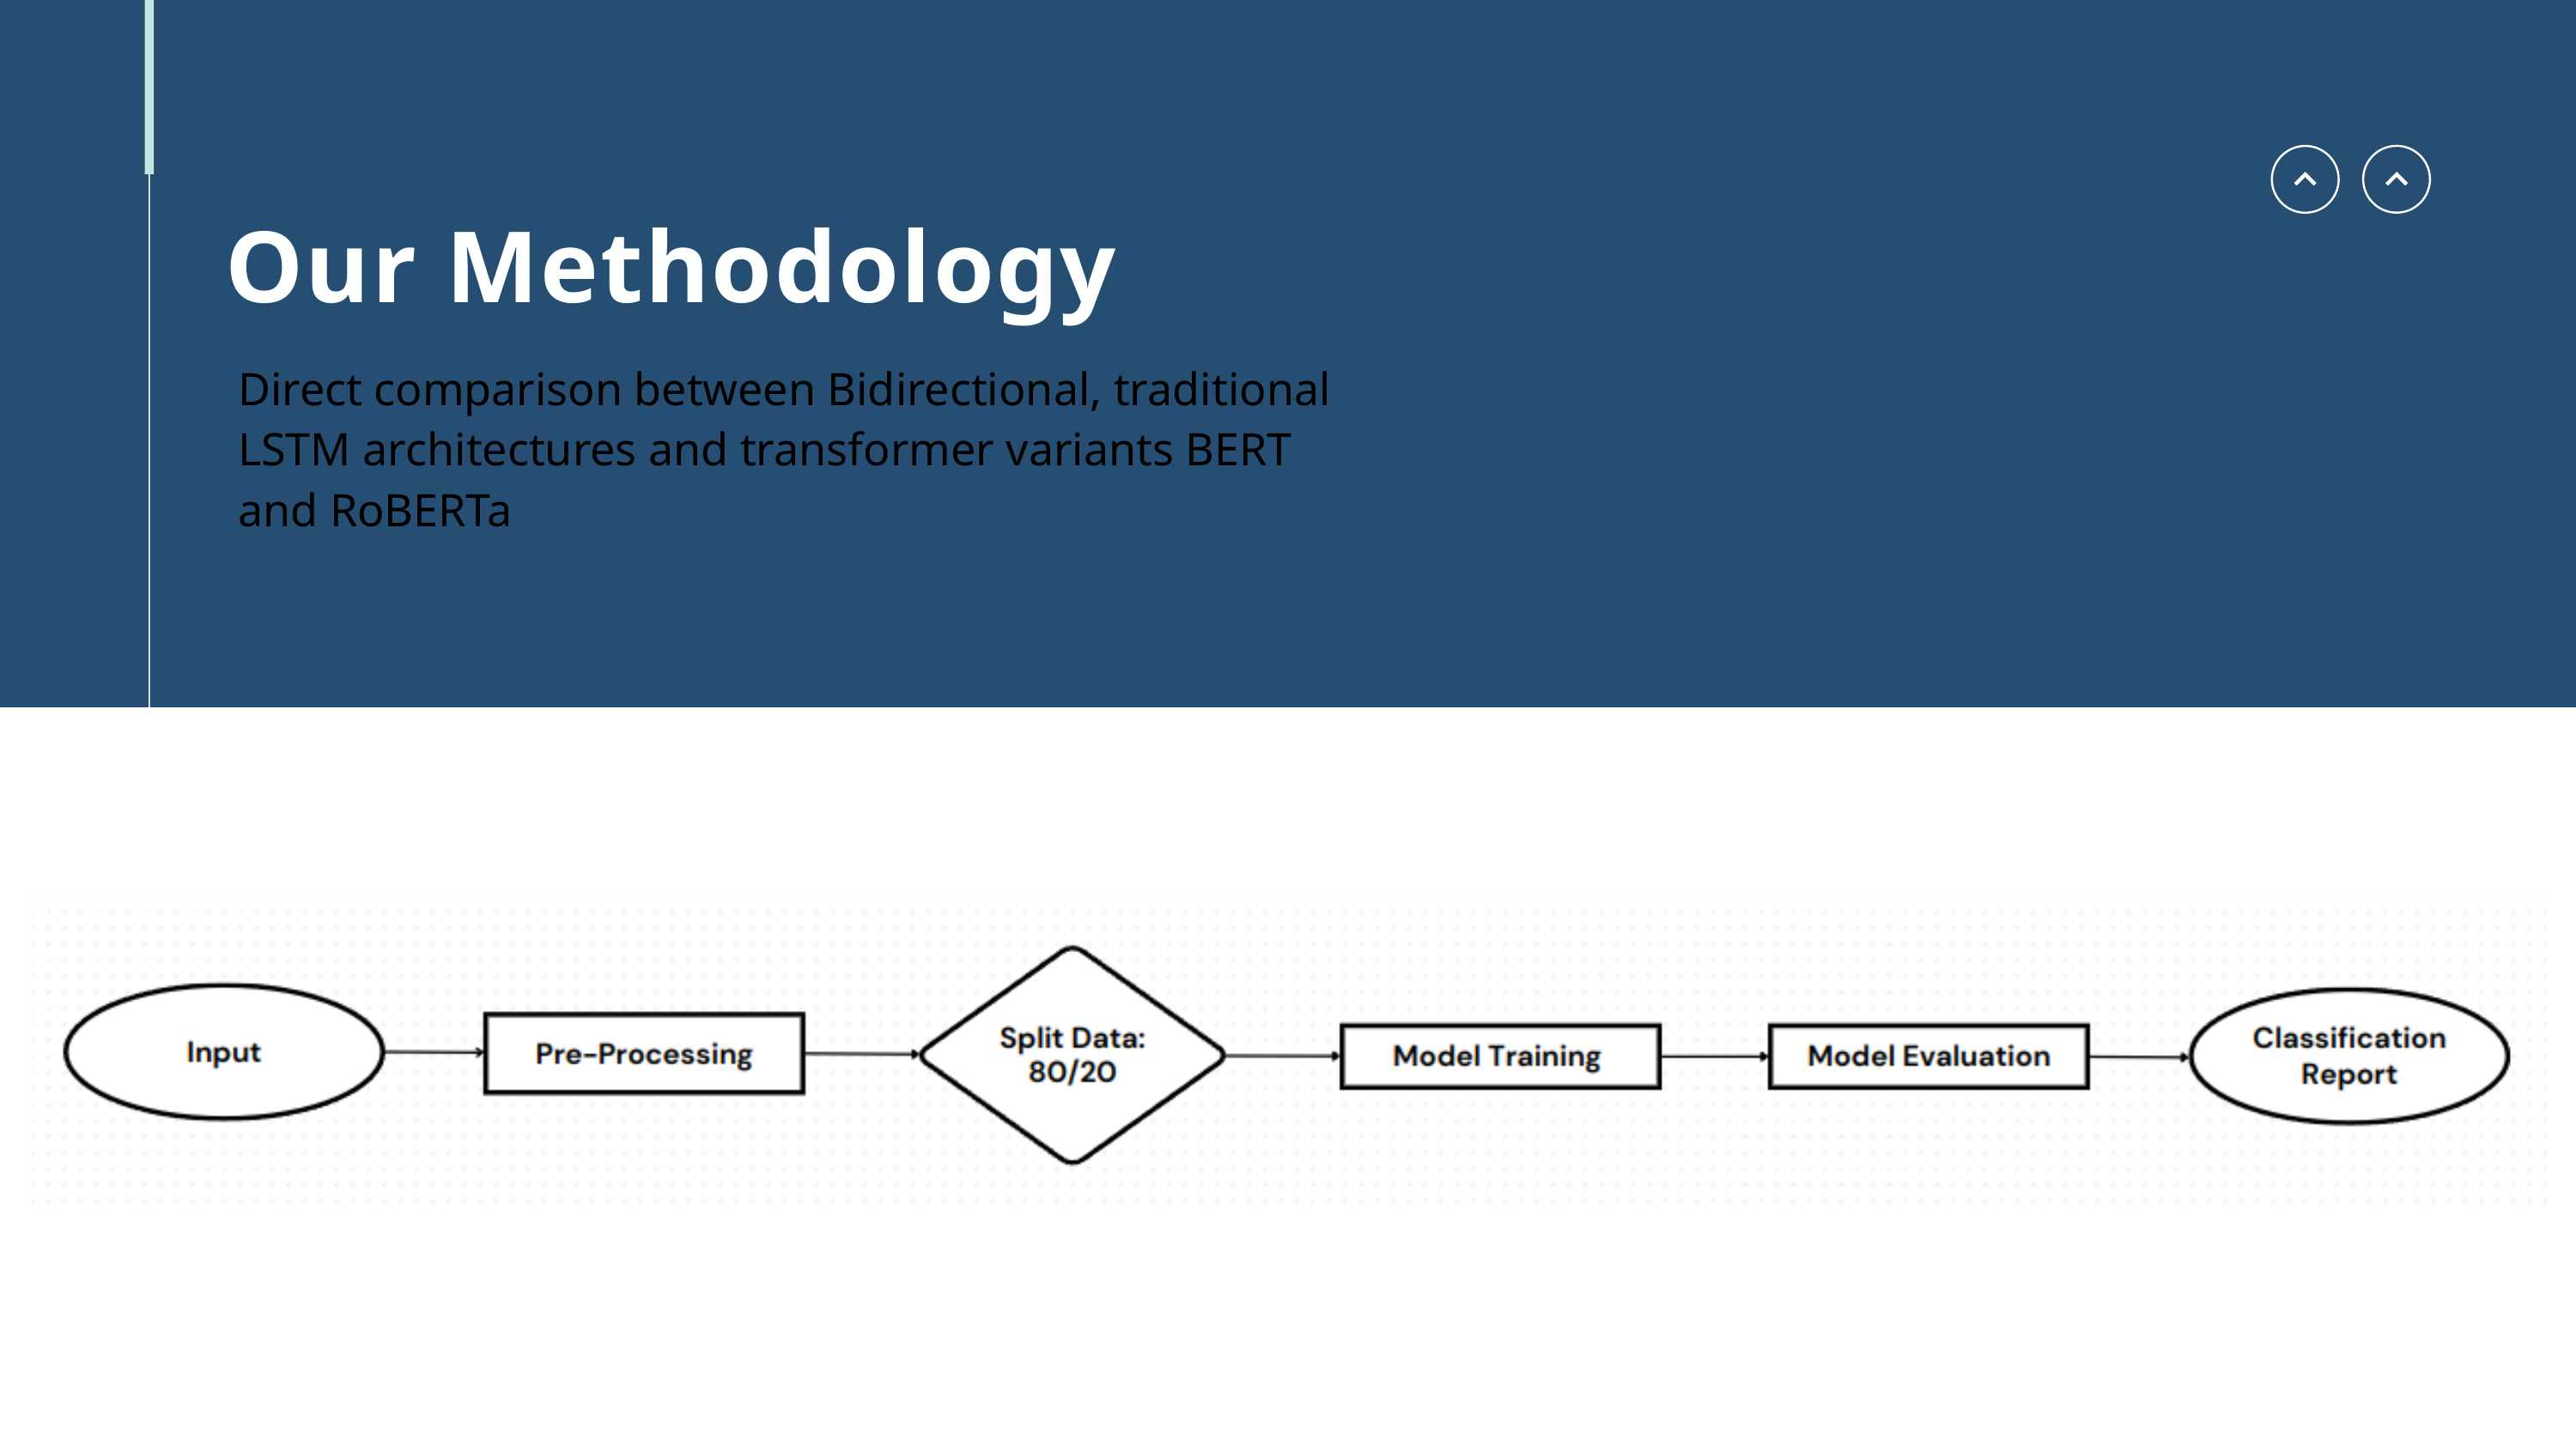

Our Methodology
Direct comparison between Bidirectional, traditional LSTM architectures and transformer variants BERT and RoBERTa